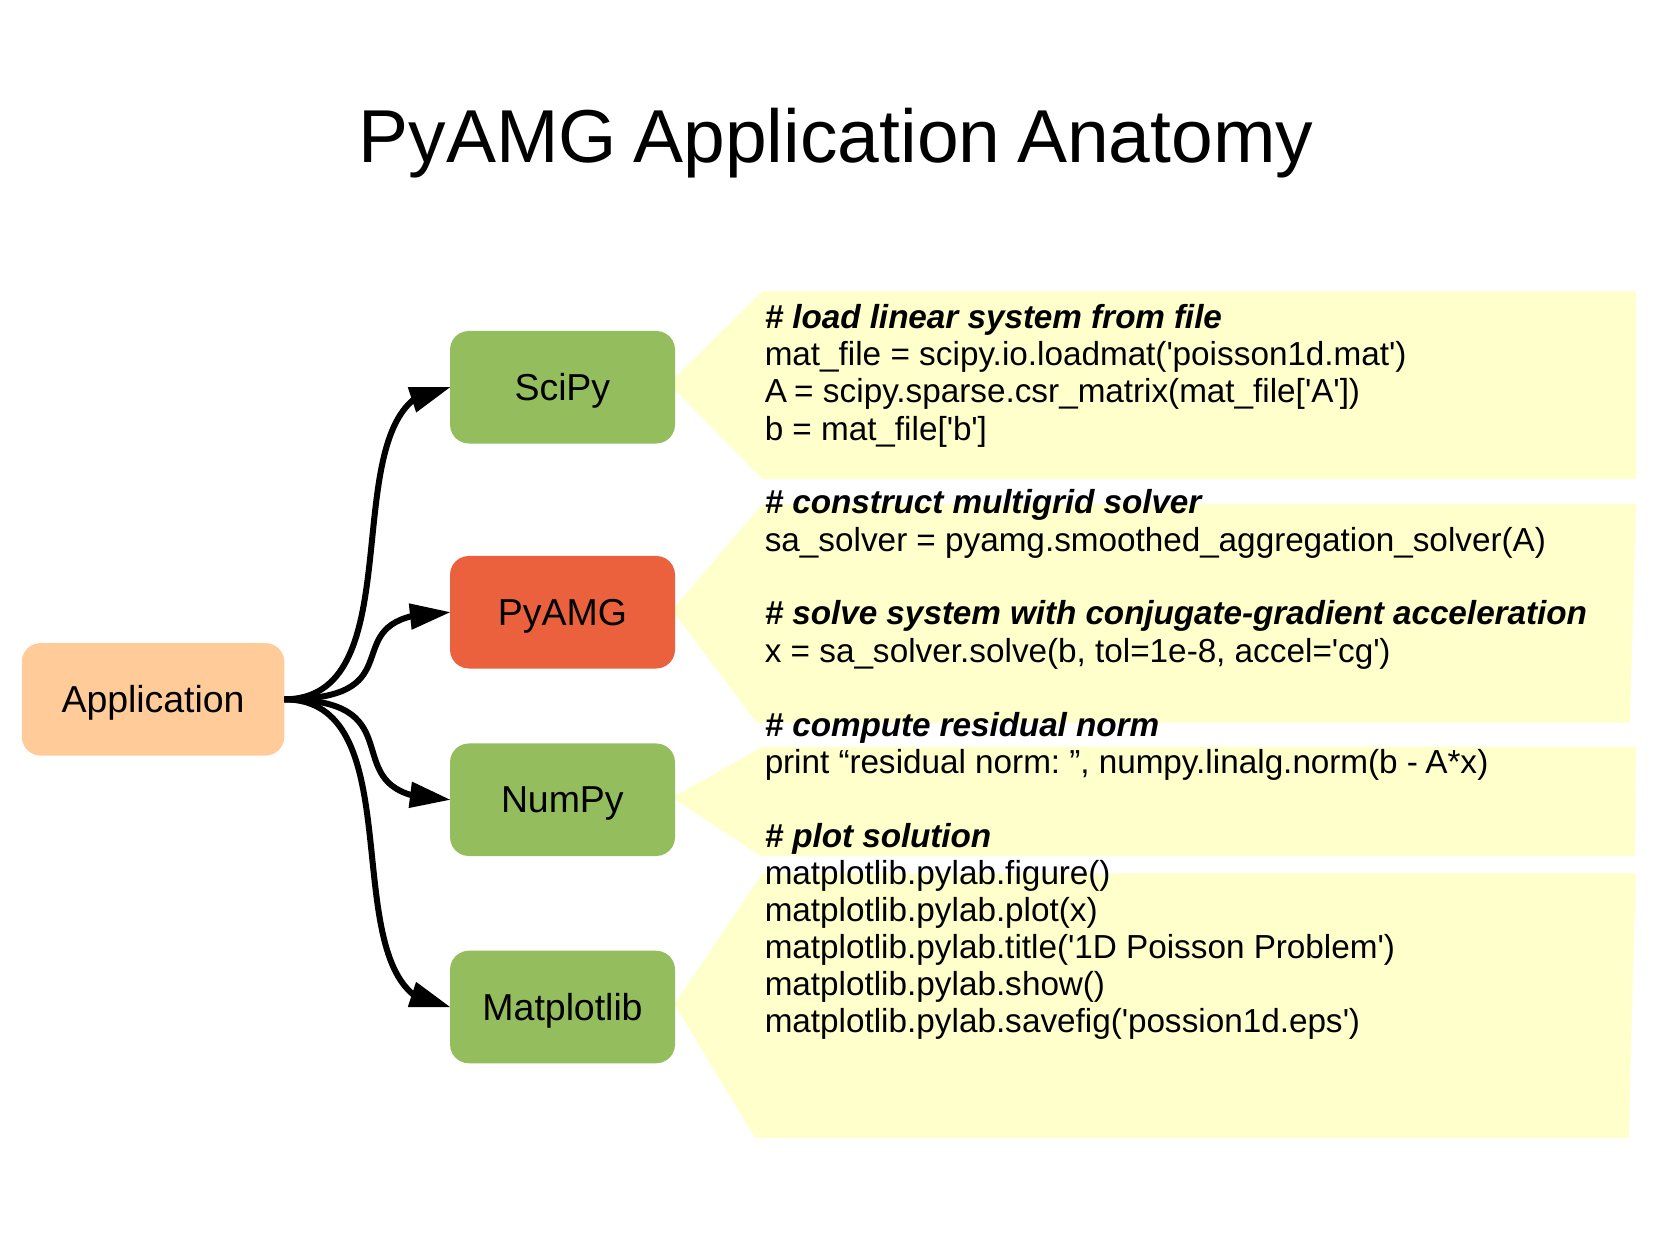

PyAMG Application Anatomy
# load linear system from file
mat_file = scipy.io.loadmat('poisson1d.mat')
A = scipy.sparse.csr_matrix(mat_file['A'])
b = mat_file['b']
# construct multigrid solver
sa_solver = pyamg.smoothed_aggregation_solver(A)
# solve system with conjugate-gradient acceleration
x = sa_solver.solve(b, tol=1e-8, accel='cg')
# compute residual norm
print “residual norm: ”, numpy.linalg.norm(b - A*x)
# plot solution
matplotlib.pylab.figure()
matplotlib.pylab.plot(x)
matplotlib.pylab.title('1D Poisson Problem')
matplotlib.pylab.show()
matplotlib.pylab.savefig('possion1d.eps')
SciPy
PyAMG
Application
NumPy
Matplotlib